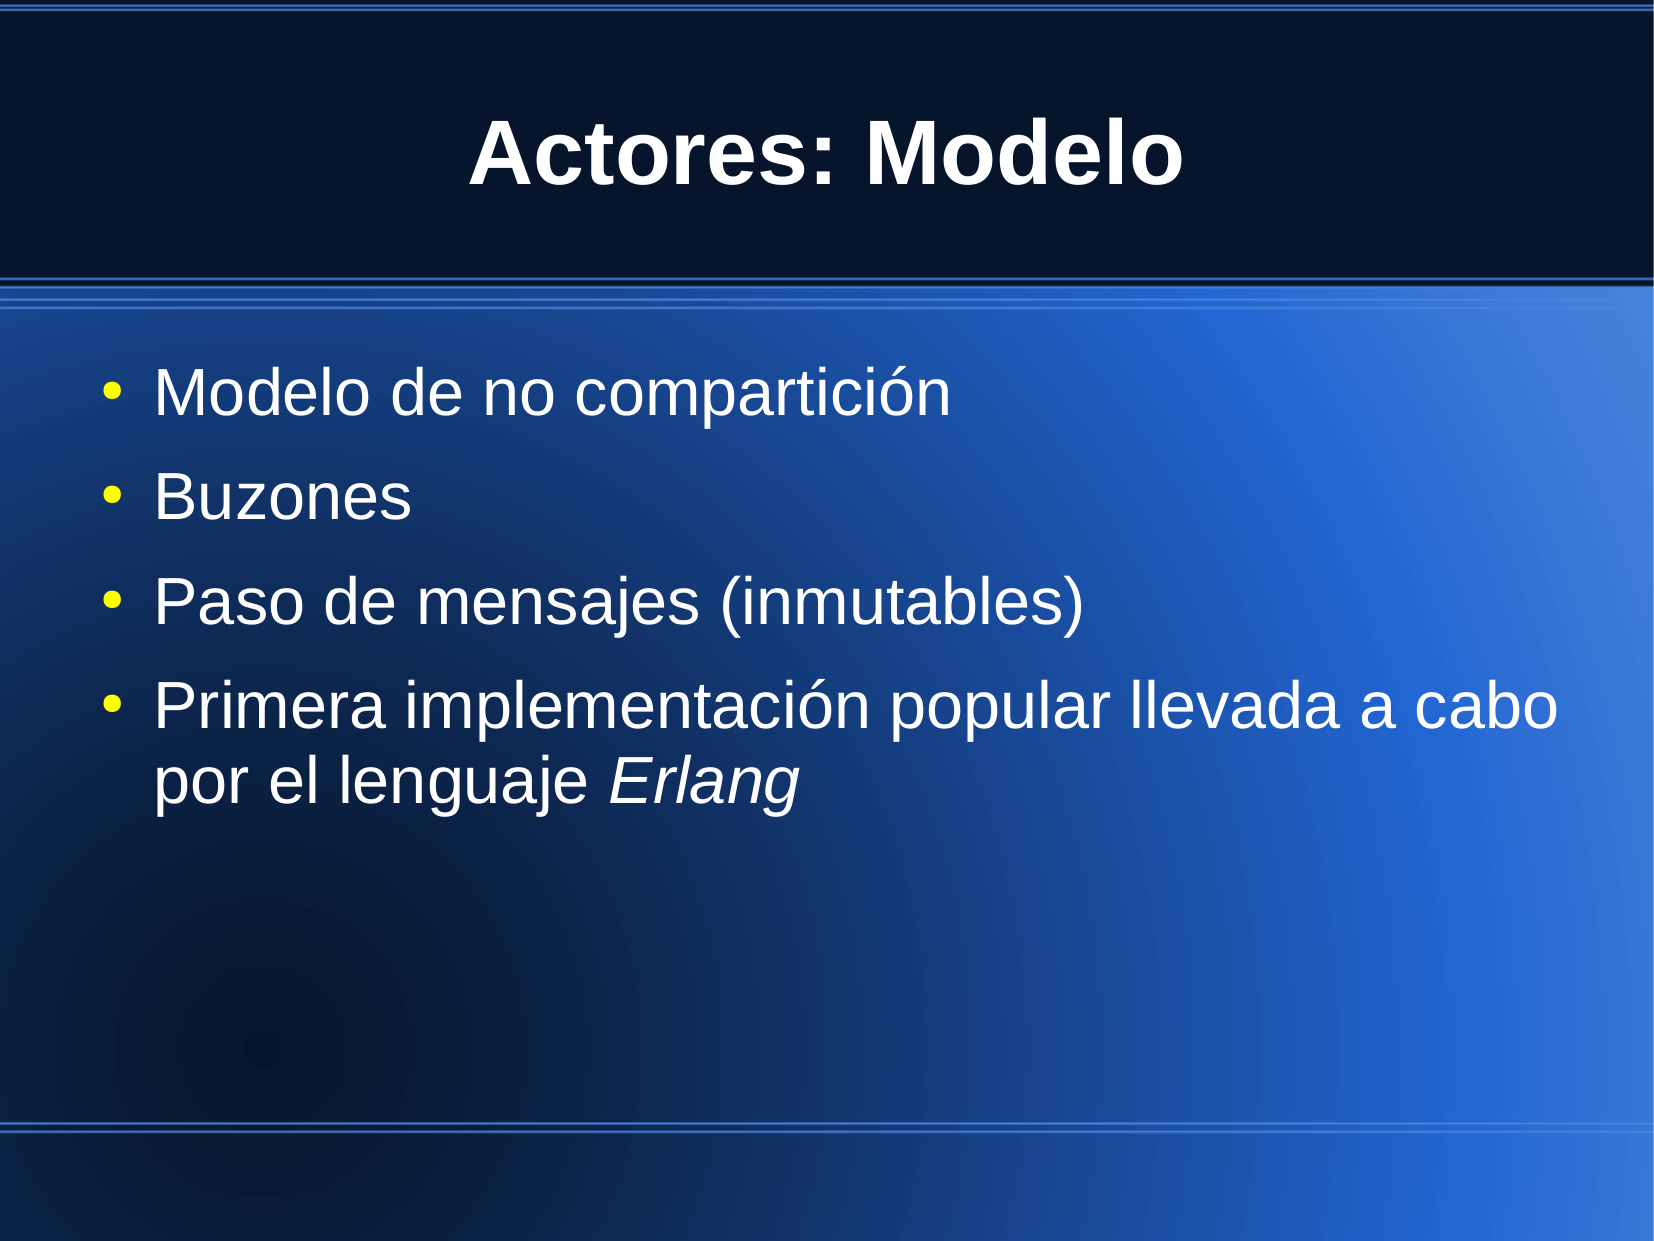

# Actores: Modelo
Modelo de no compartición
Buzones
Paso de mensajes (inmutables)
Primera implementación popular llevada a cabo por el lenguaje Erlang